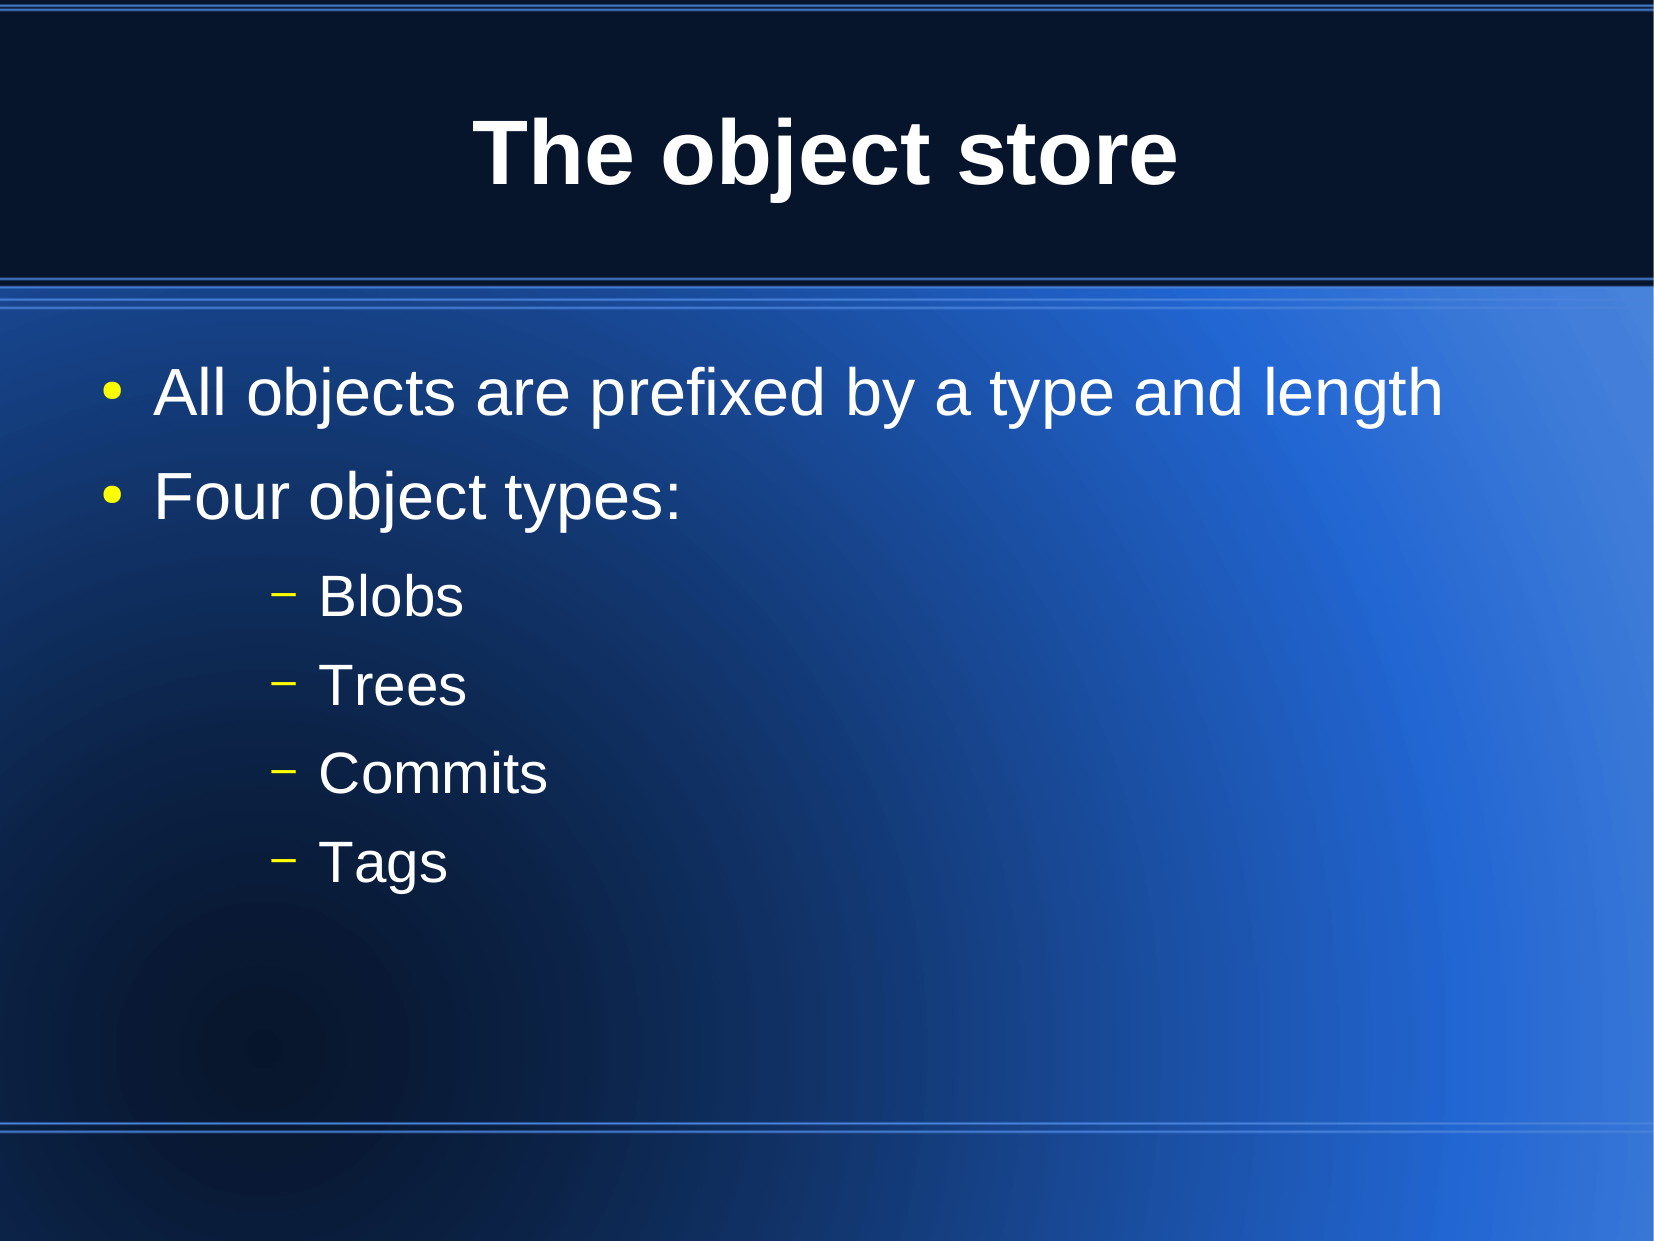

# The object store
All objects are prefixed by a type and length
Four object types:
Blobs
Trees
Commits
Tags